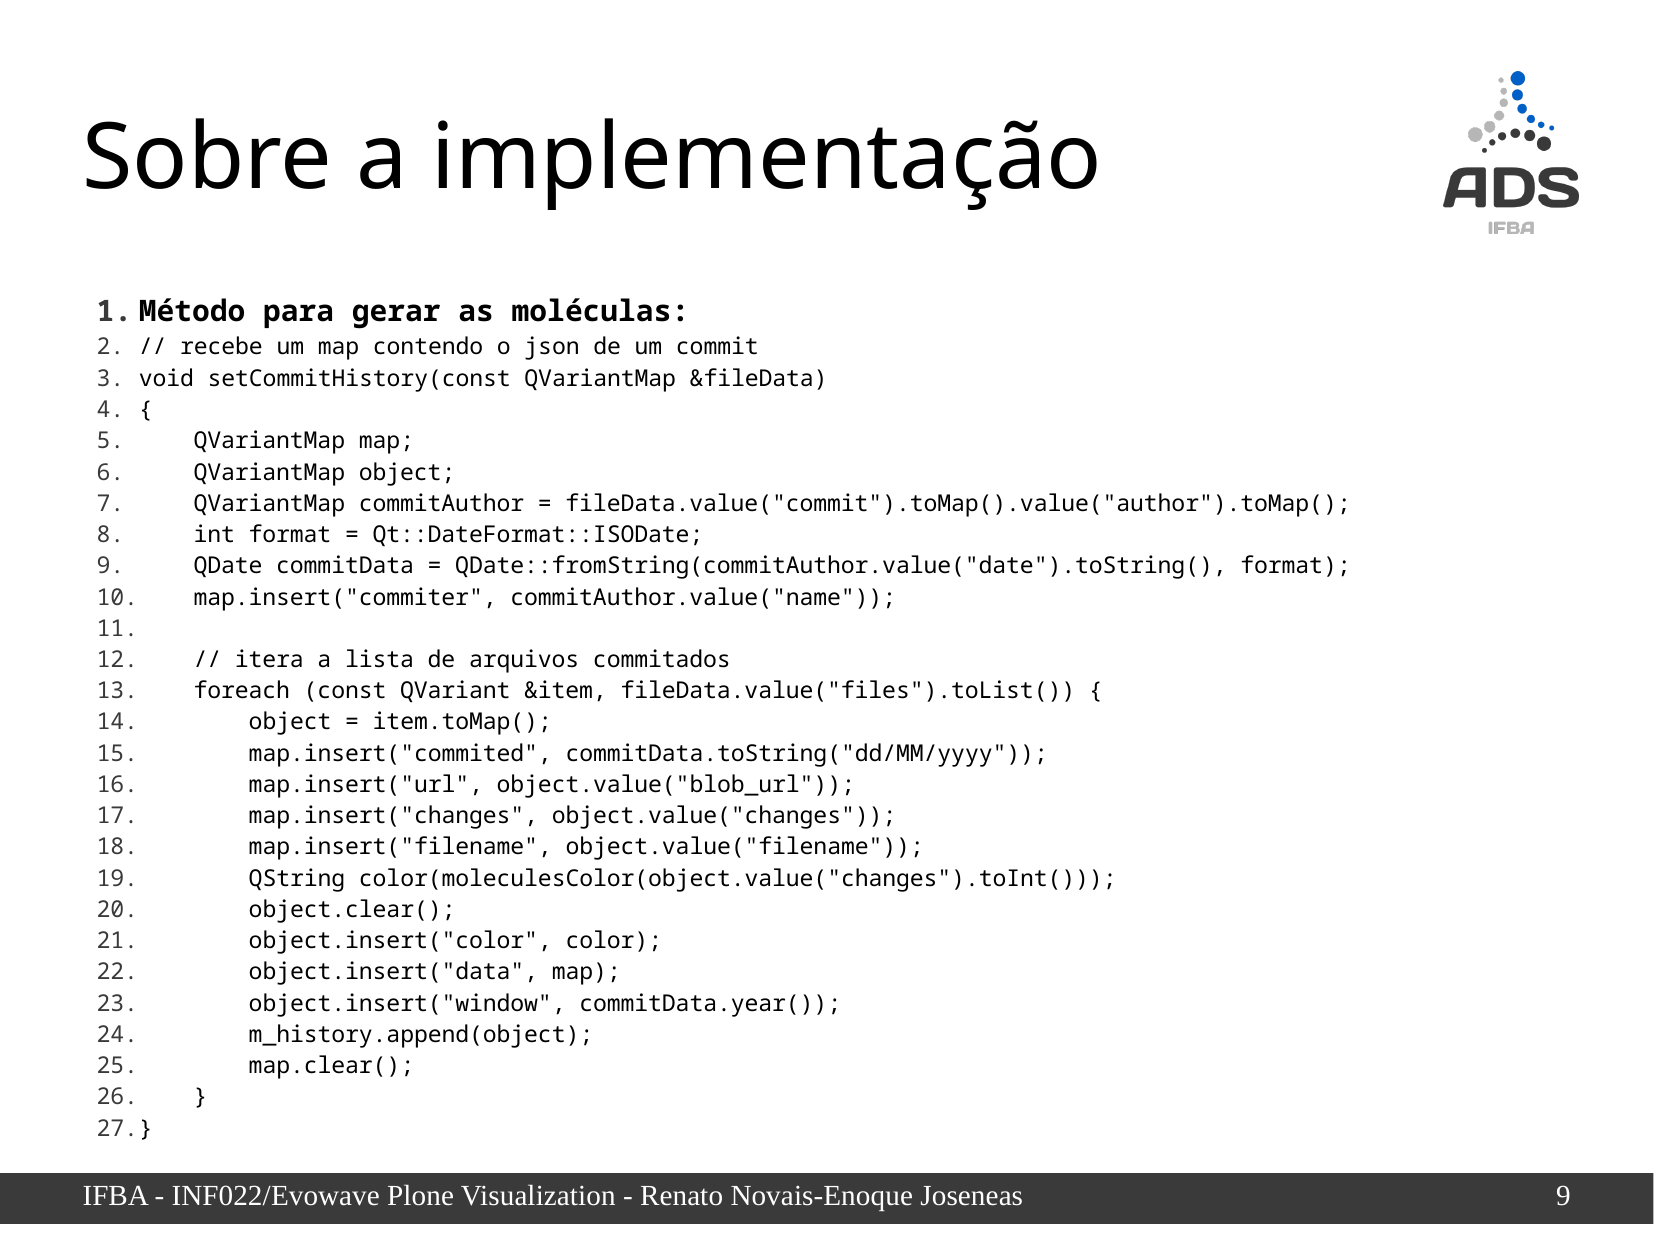

# Sobre a implementação
Método para gerar as moléculas:
// recebe um map contendo o json de um commit
void setCommitHistory(const QVariantMap &fileData)
{
 QVariantMap map;
 QVariantMap object;
 QVariantMap commitAuthor = fileData.value("commit").toMap().value("author").toMap();
 int format = Qt::DateFormat::ISODate;
 QDate commitData = QDate::fromString(commitAuthor.value("date").toString(), format);
 map.insert("commiter", commitAuthor.value("name"));
 // itera a lista de arquivos commitados
 foreach (const QVariant &item, fileData.value("files").toList()) {
 object = item.toMap();
 map.insert("commited", commitData.toString("dd/MM/yyyy"));
 map.insert("url", object.value("blob_url"));
 map.insert("changes", object.value("changes"));
 map.insert("filename", object.value("filename"));
 QString color(moleculesColor(object.value("changes").toInt()));
 object.clear();
 object.insert("color", color);
 object.insert("data", map);
 object.insert("window", commitData.year());
 m_history.append(object);
 map.clear();
 }
}
9